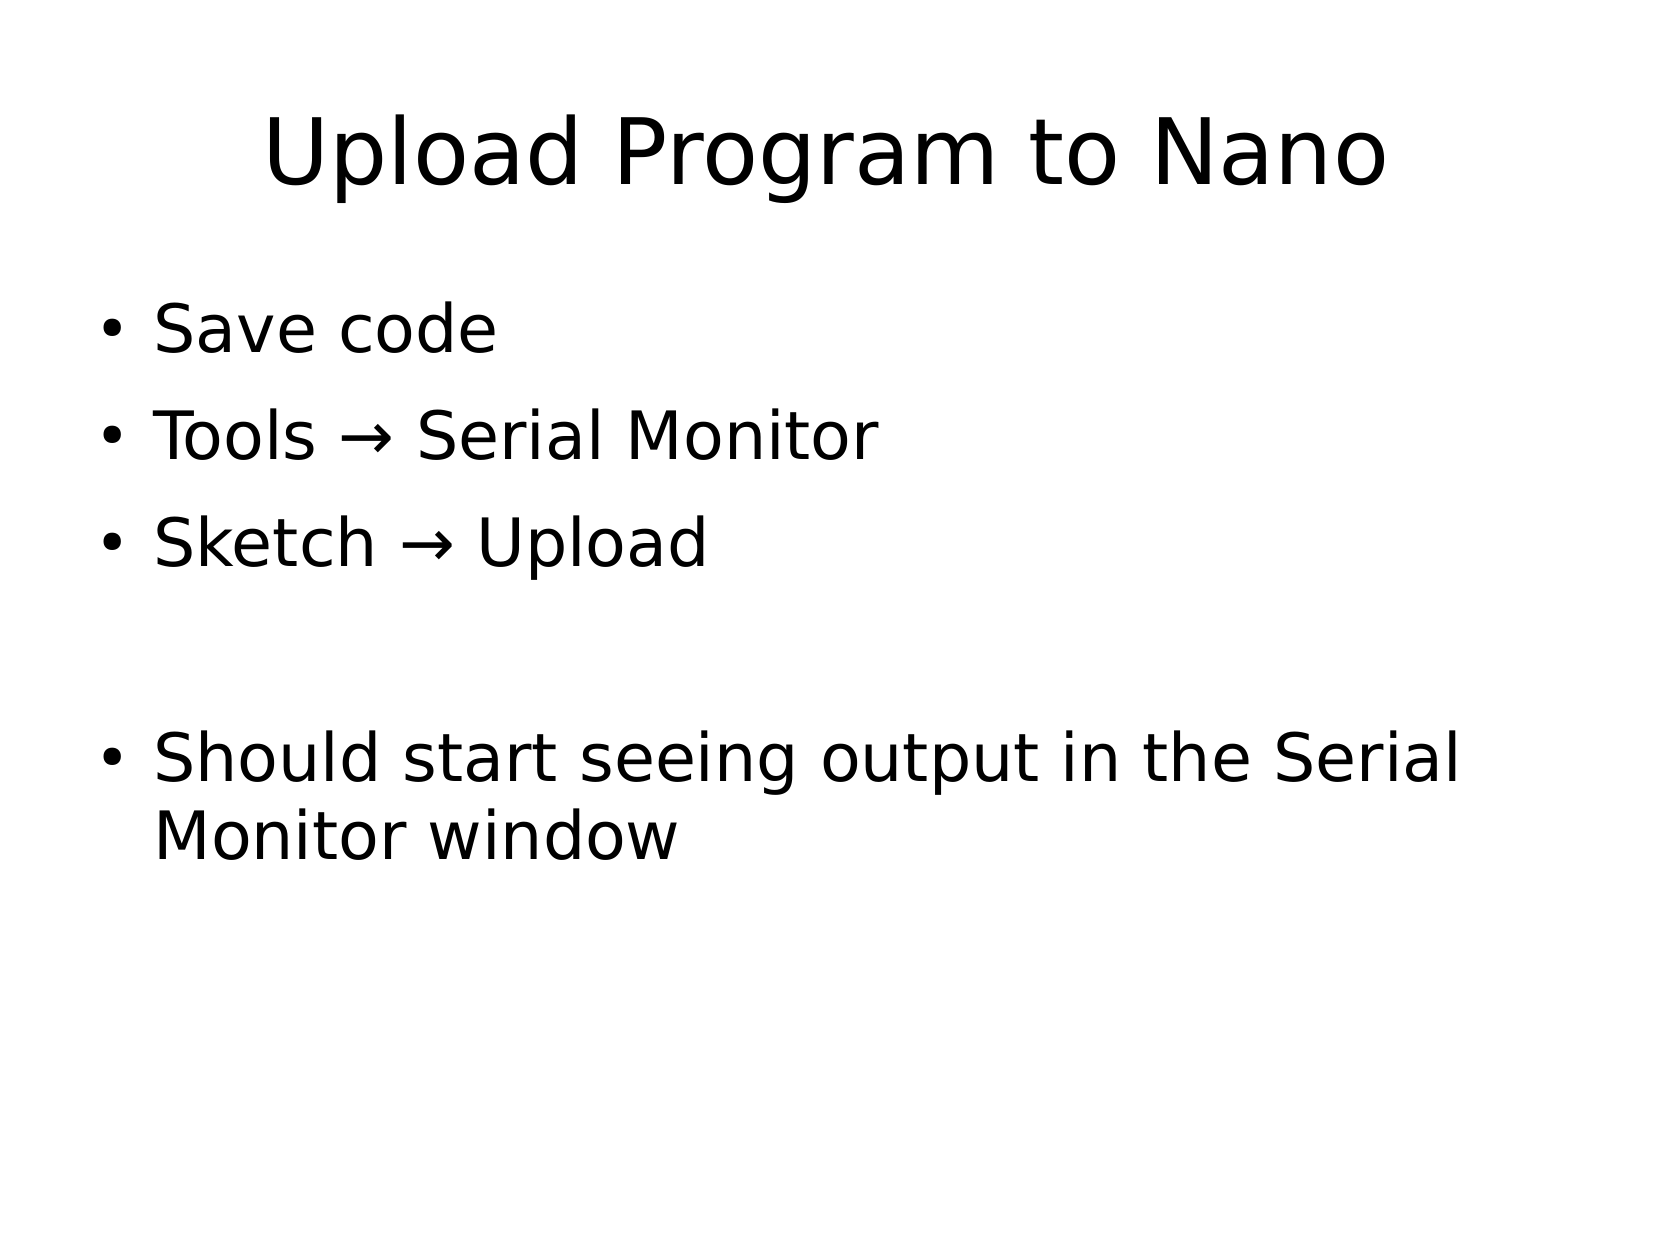

# Upload Program to Nano
Save code
Tools → Serial Monitor
Sketch → Upload
Should start seeing output in the Serial Monitor window